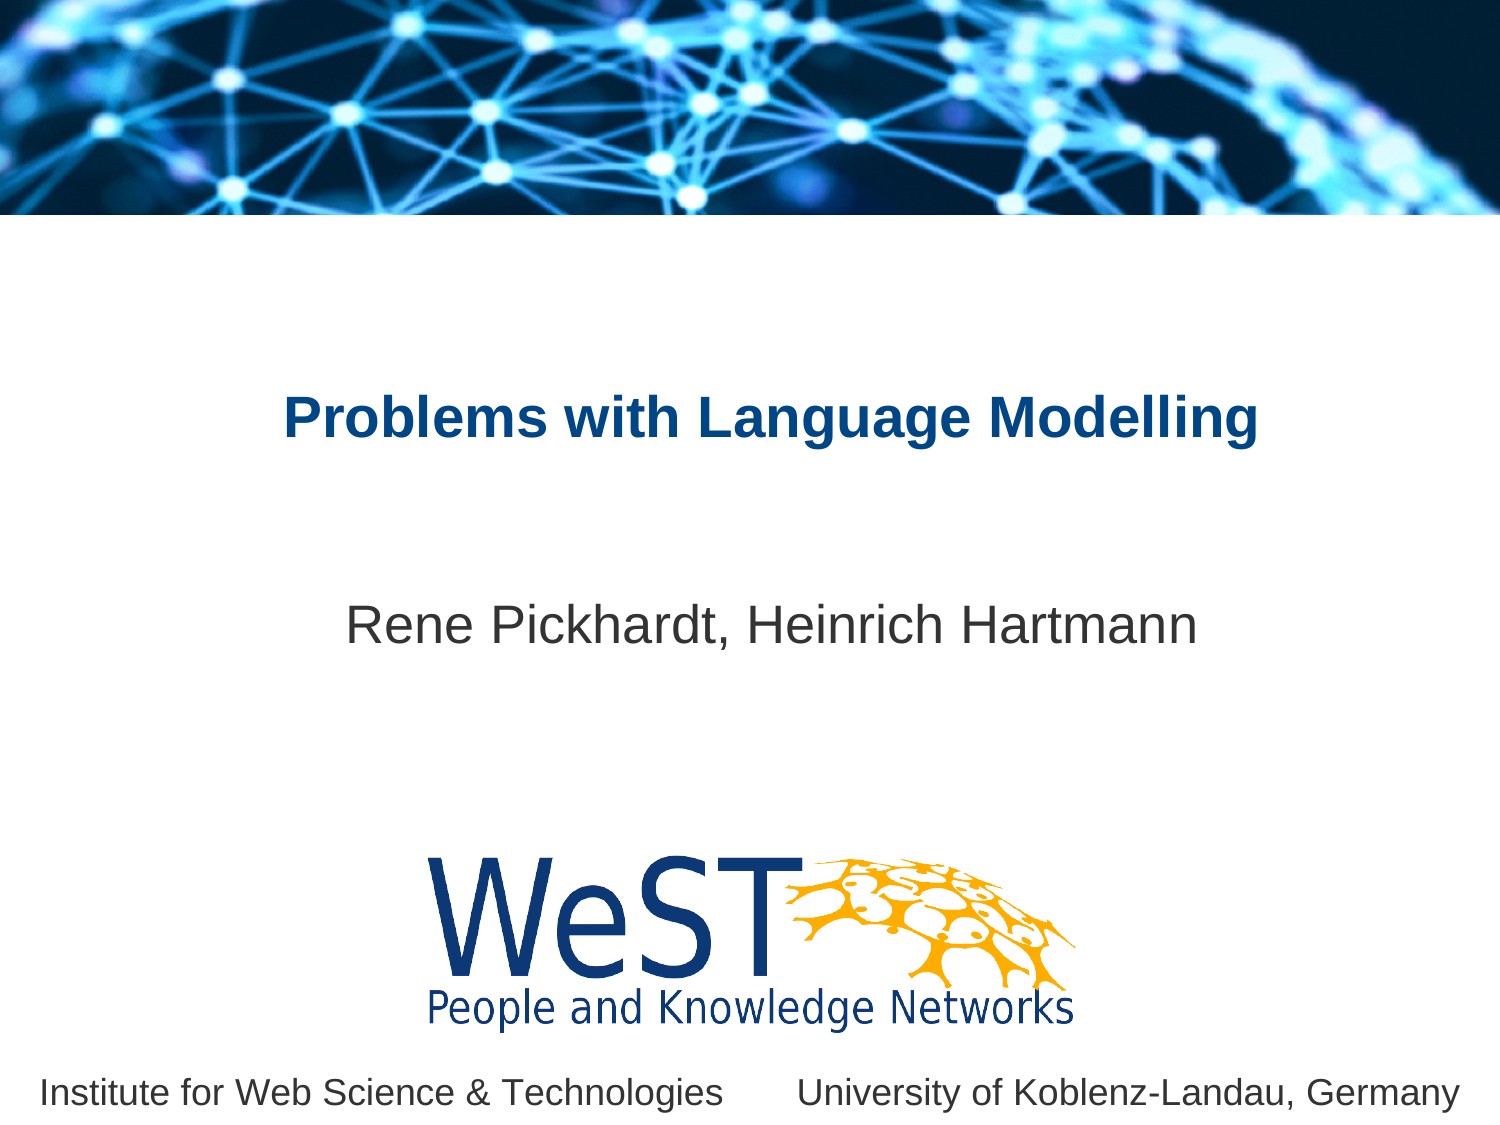

Problems with Language Modelling
Rene Pickhardt, Heinrich Hartmann